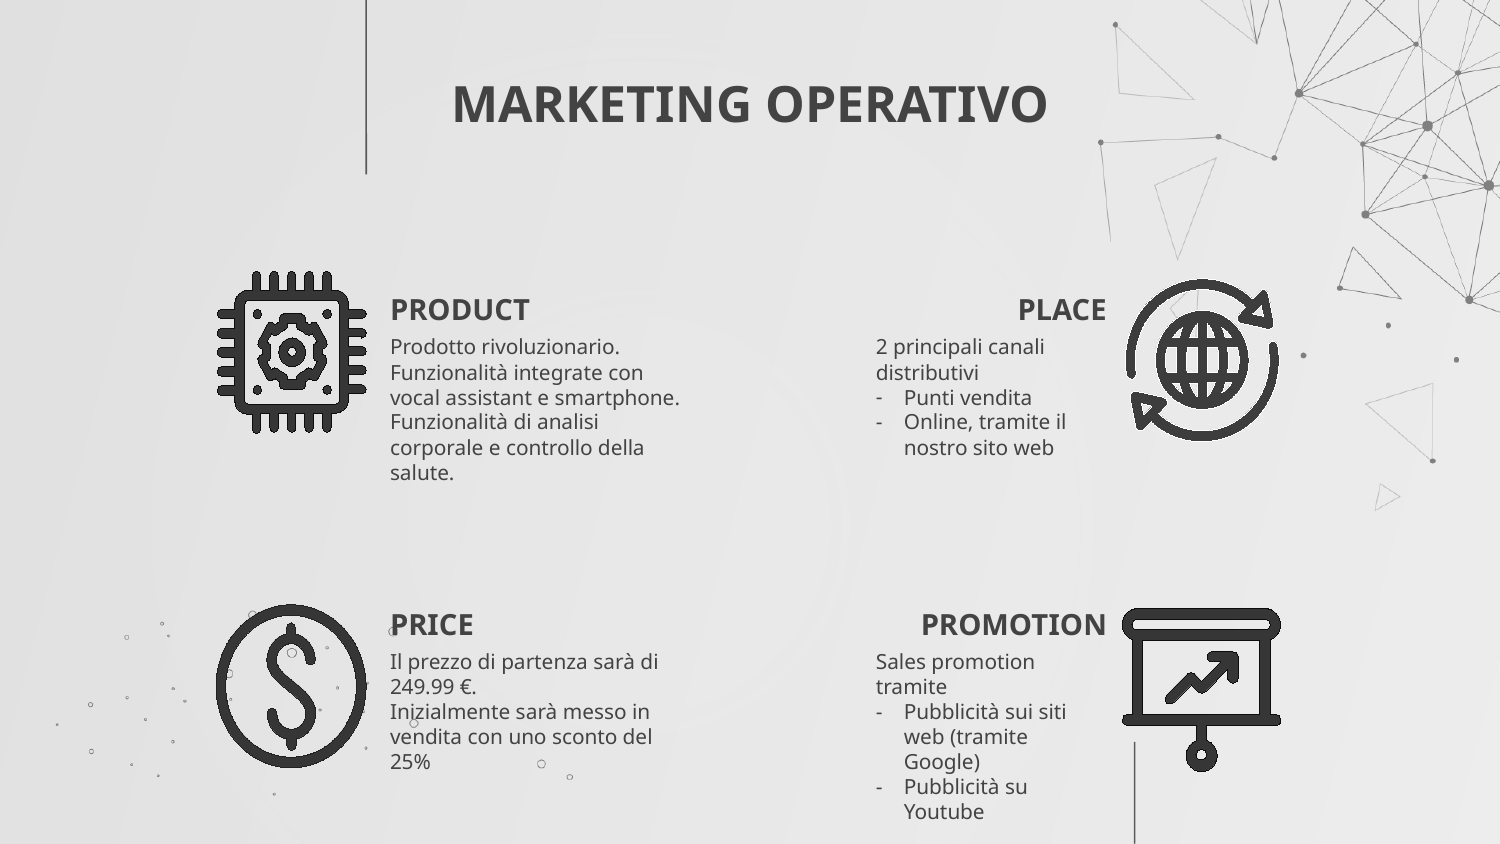

# MARKETING OPERATIVO
PRODUCT
PLACE
Prodotto rivoluzionario.
Funzionalità integrate con vocal assistant e smartphone.
Funzionalità di analisi corporale e controllo della salute.
2 principali canali distributivi
Punti vendita
Online, tramite il nostro sito web
PRICE
PROMOTION
Il prezzo di partenza sarà di 249.99 €.
Inizialmente sarà messo in vendita con uno sconto del 25%
Sales promotion tramite
Pubblicità sui siti web (tramite Google)
Pubblicità su Youtube